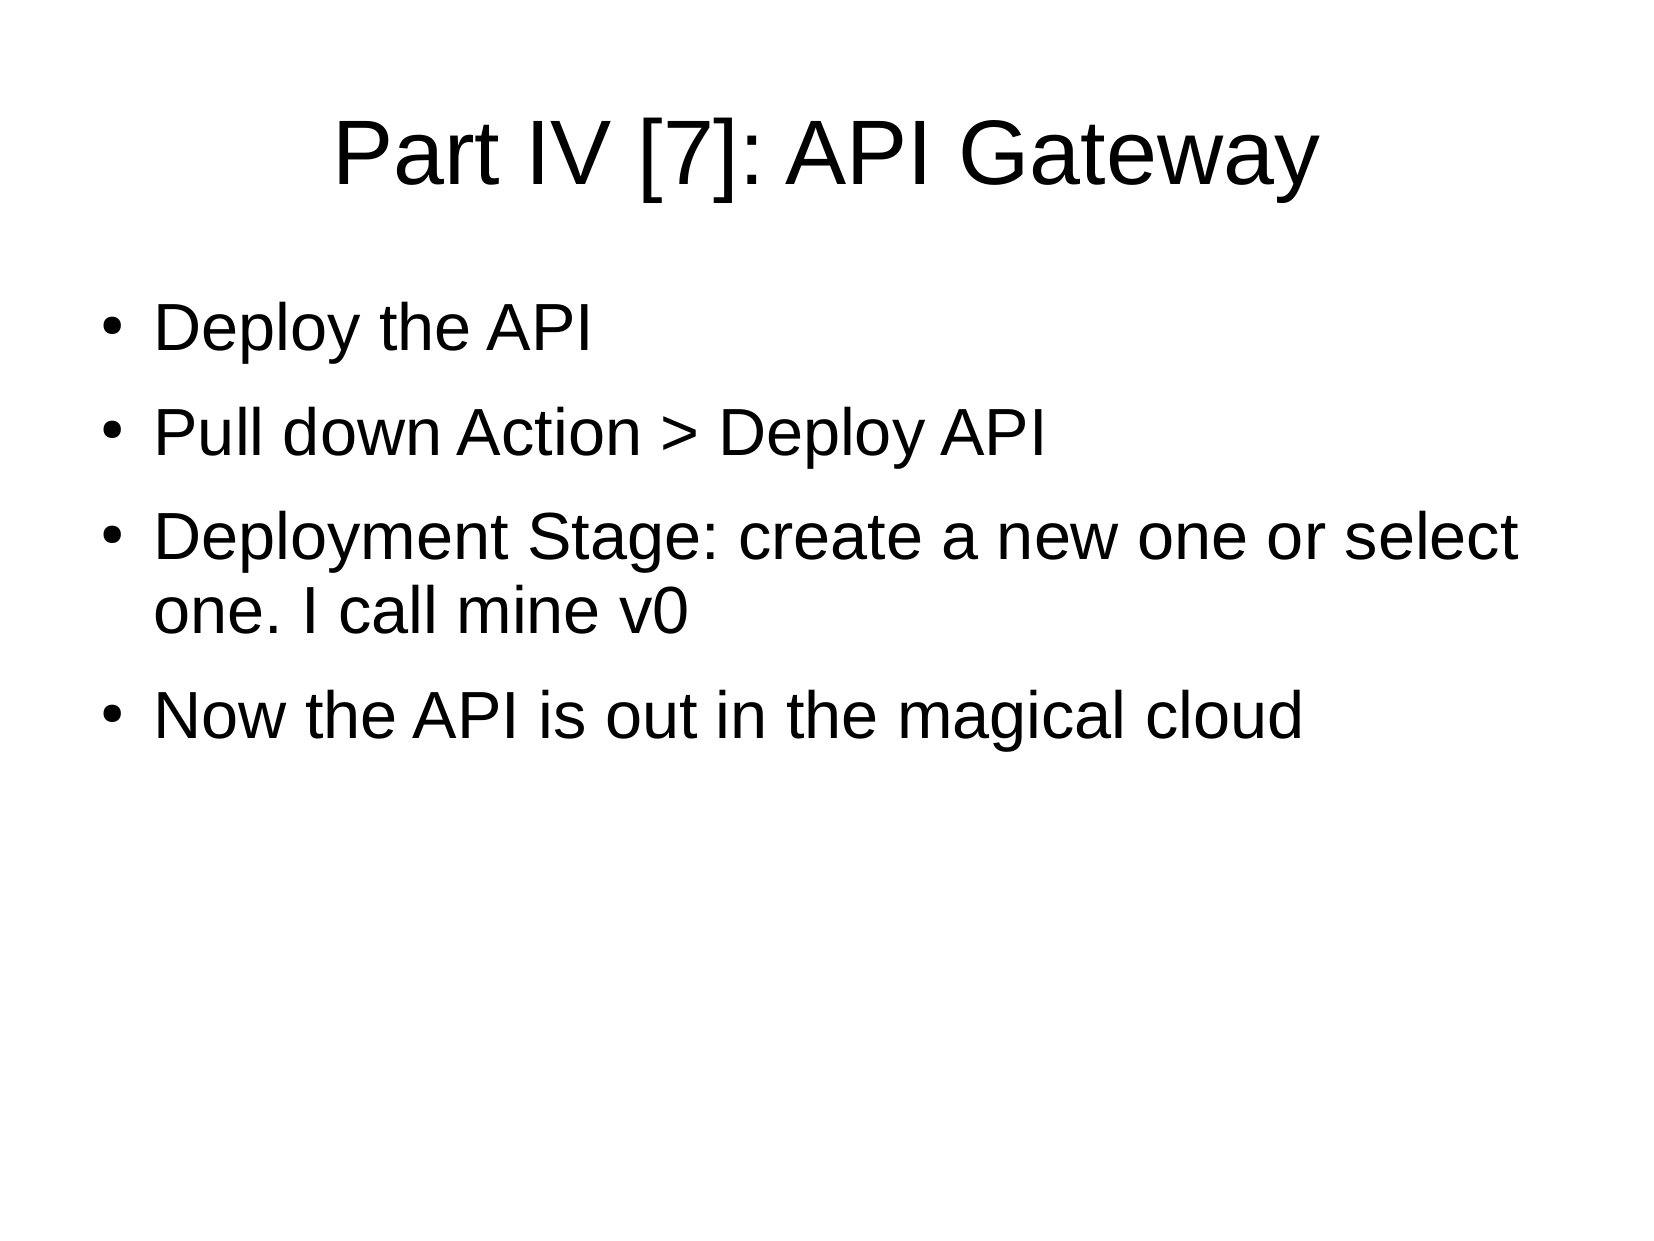

# Part IV [7]: API Gateway
Deploy the API
Pull down Action > Deploy API
Deployment Stage: create a new one or select one. I call mine v0
Now the API is out in the magical cloud